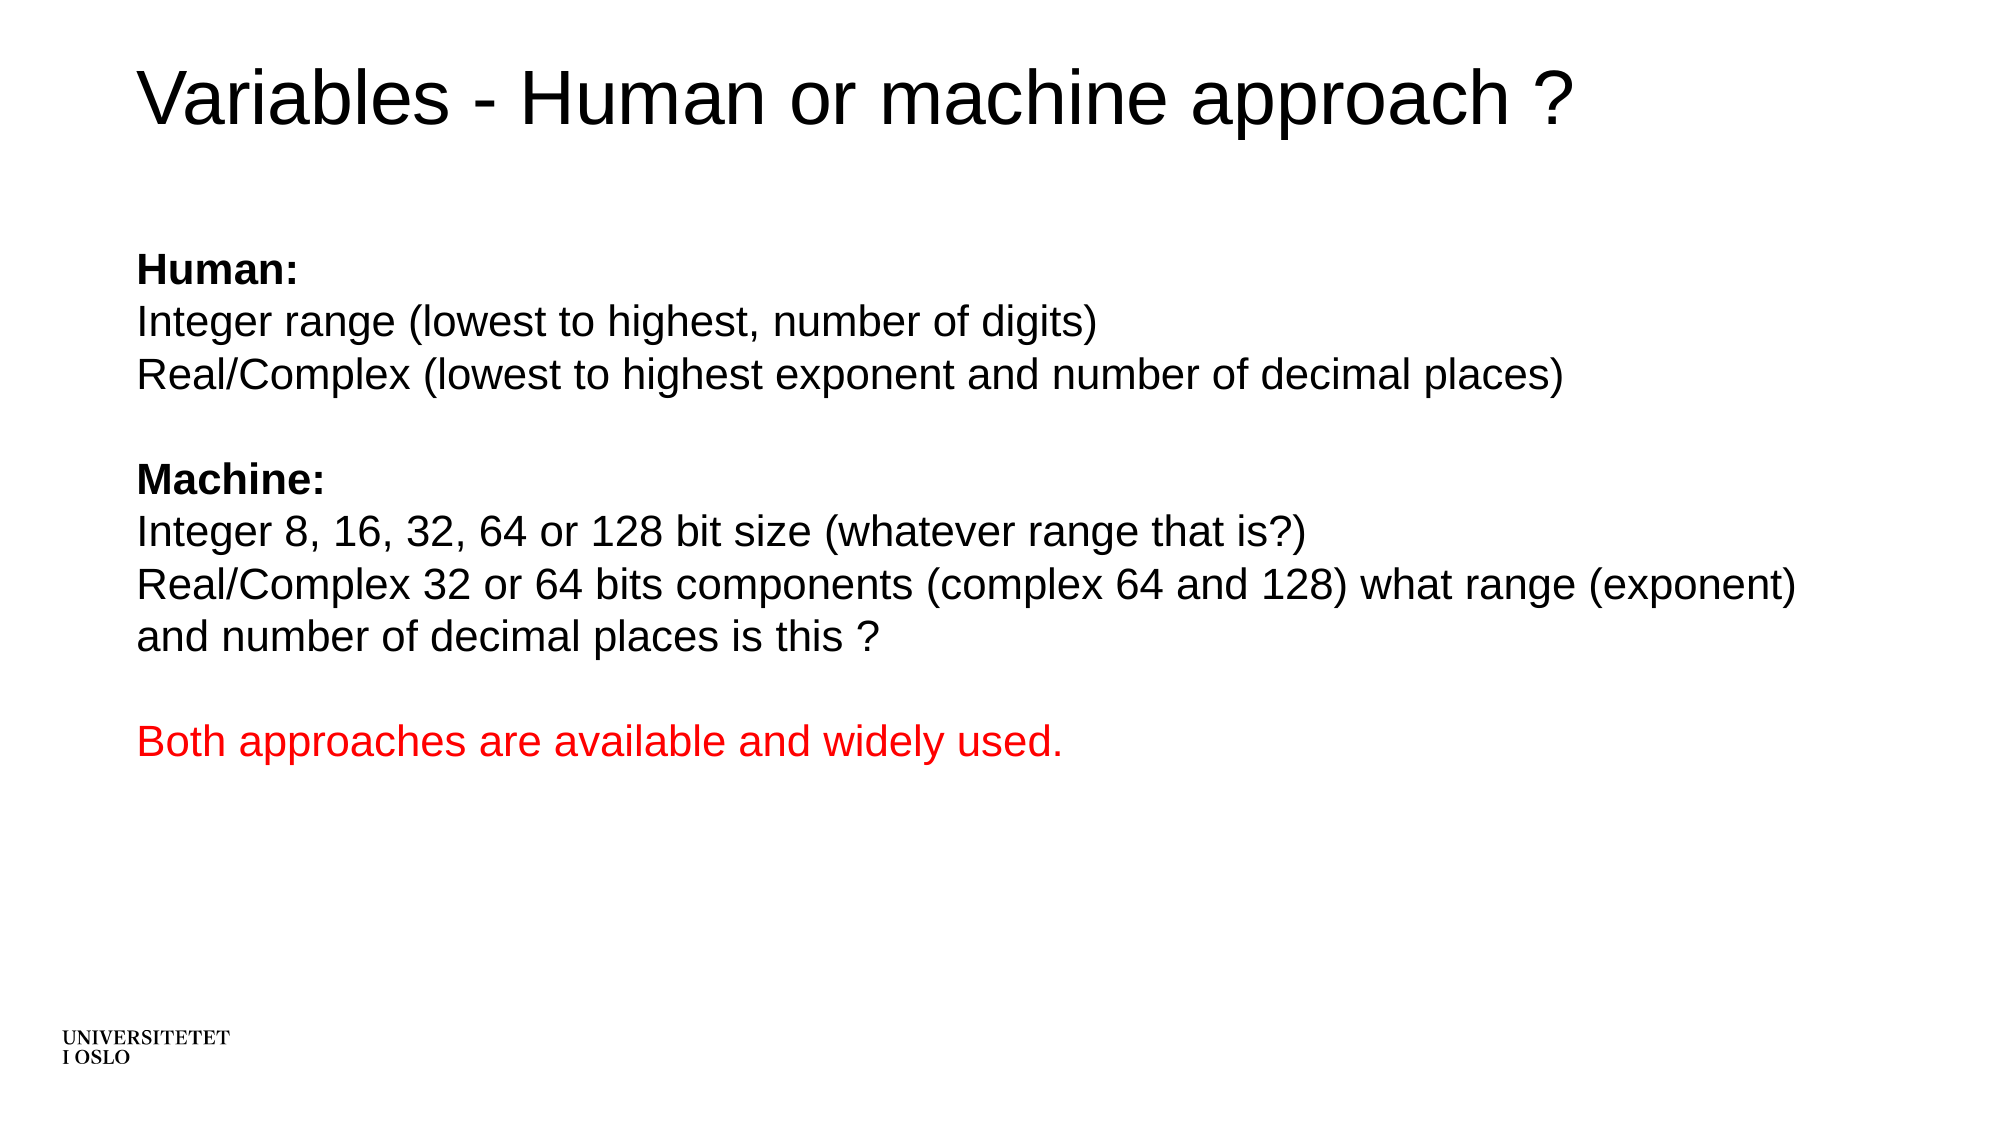

# Variables - Human or machine approach ?
Human:
Integer range (lowest to highest, number of digits)
Real/Complex (lowest to highest exponent and number of decimal places)
Machine:
Integer 8, 16, 32, 64 or 128 bit size (whatever range that is?)
Real/Complex 32 or 64 bits components (complex 64 and 128) what range (exponent) and number of decimal places is this ?
Both approaches are available and widely used.